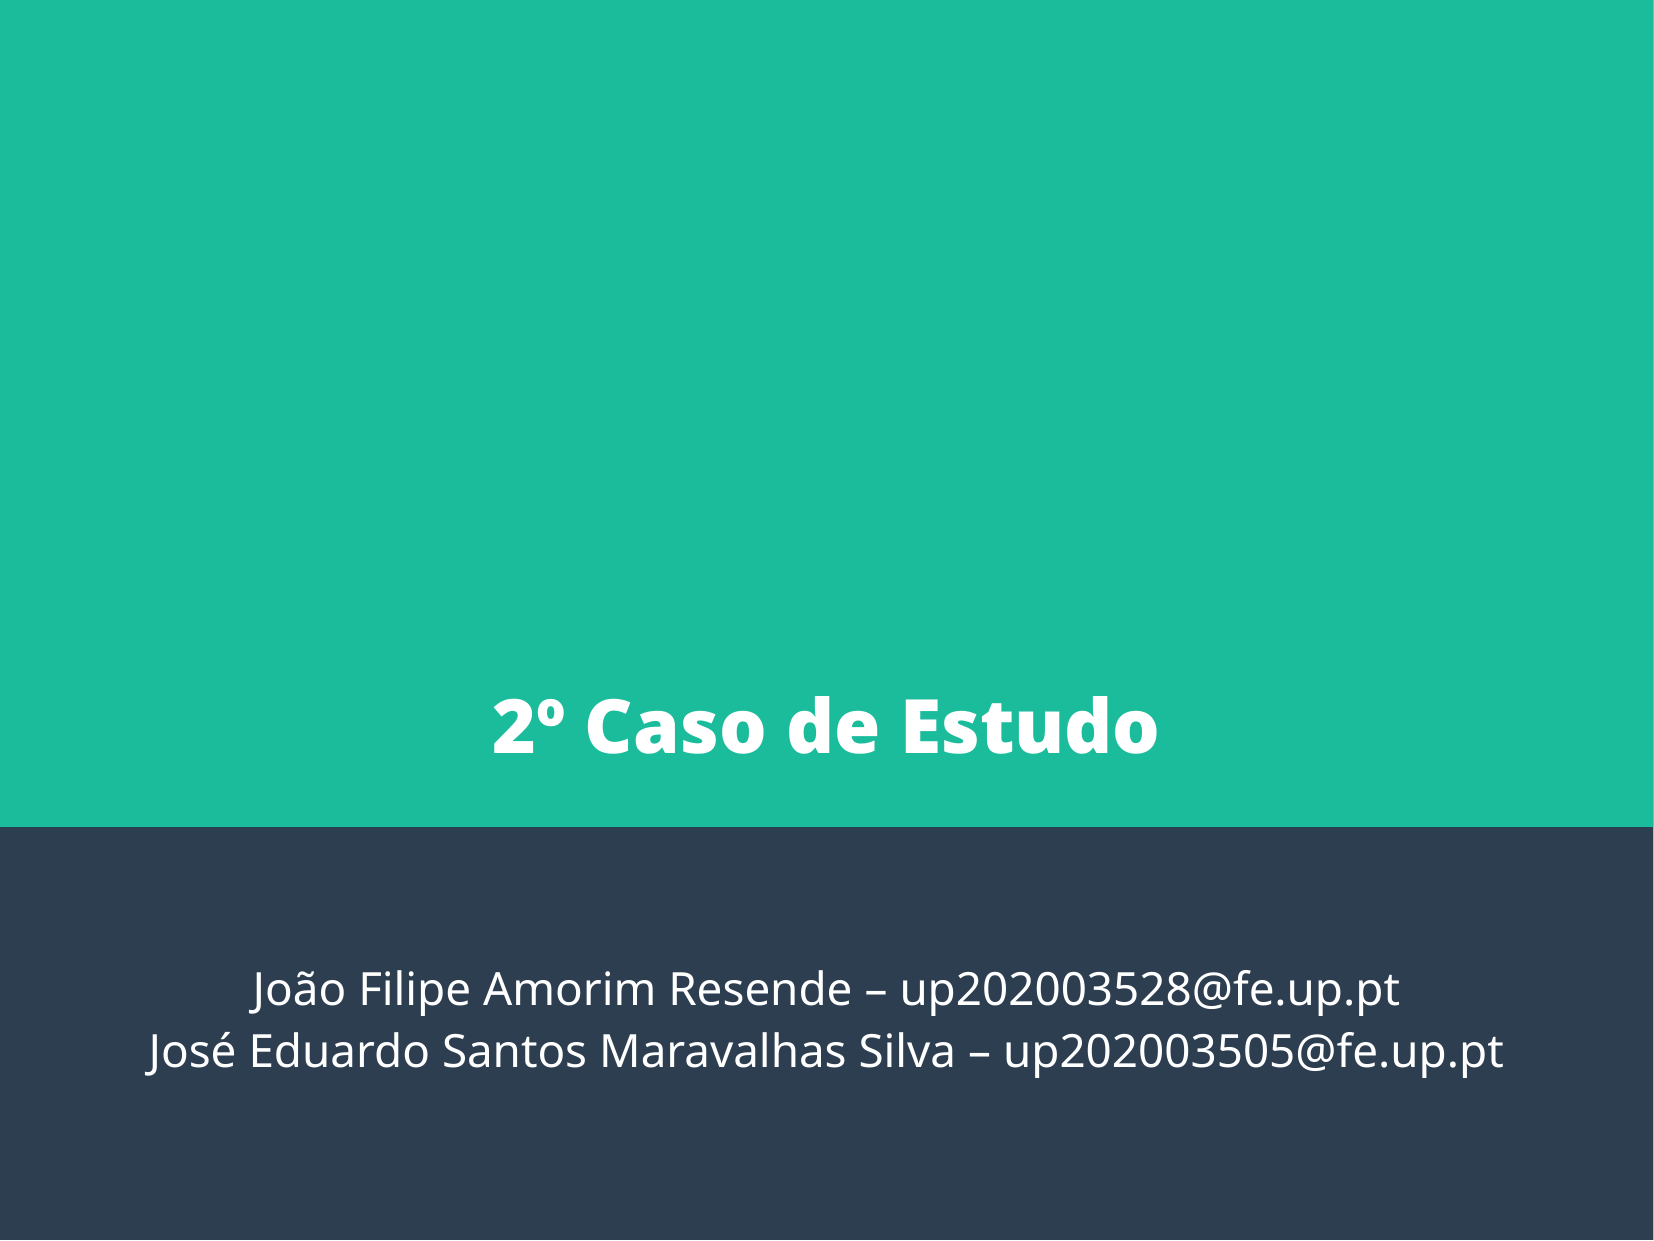

# 2º Caso de Estudo
João Filipe Amorim Resende – up202003528@fe.up.pt
José Eduardo Santos Maravalhas Silva – up202003505@fe.up.pt